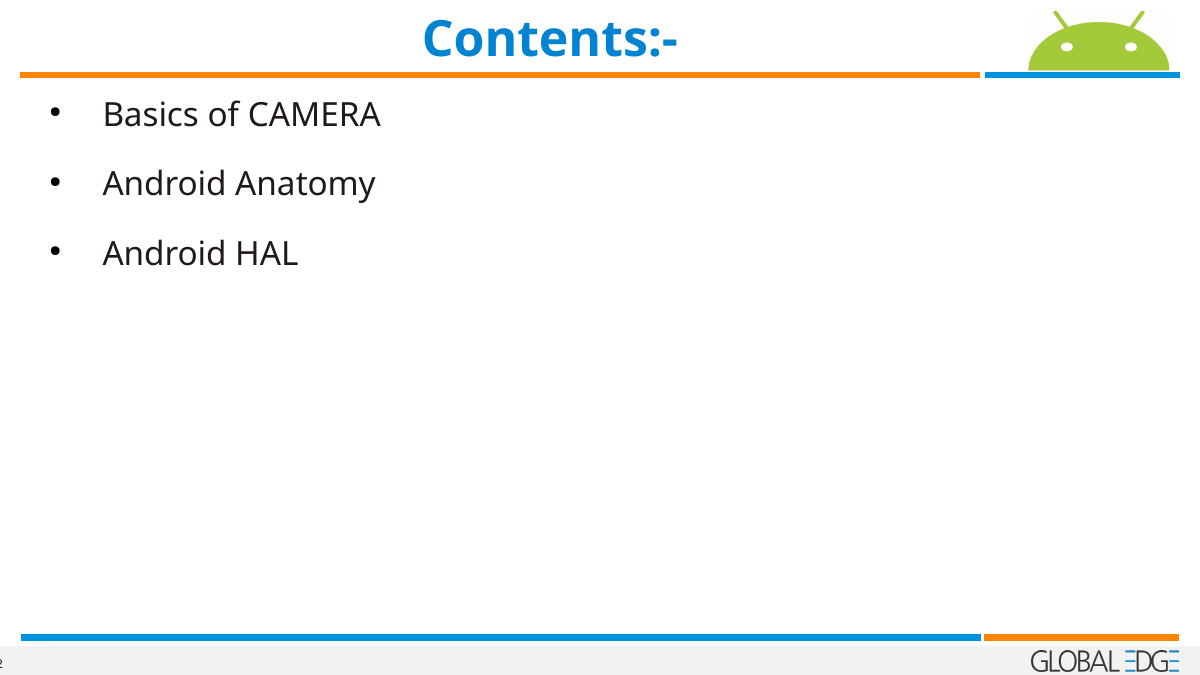

# Contents:-
Basics of CAMERA
Android Anatomy
Android HAL